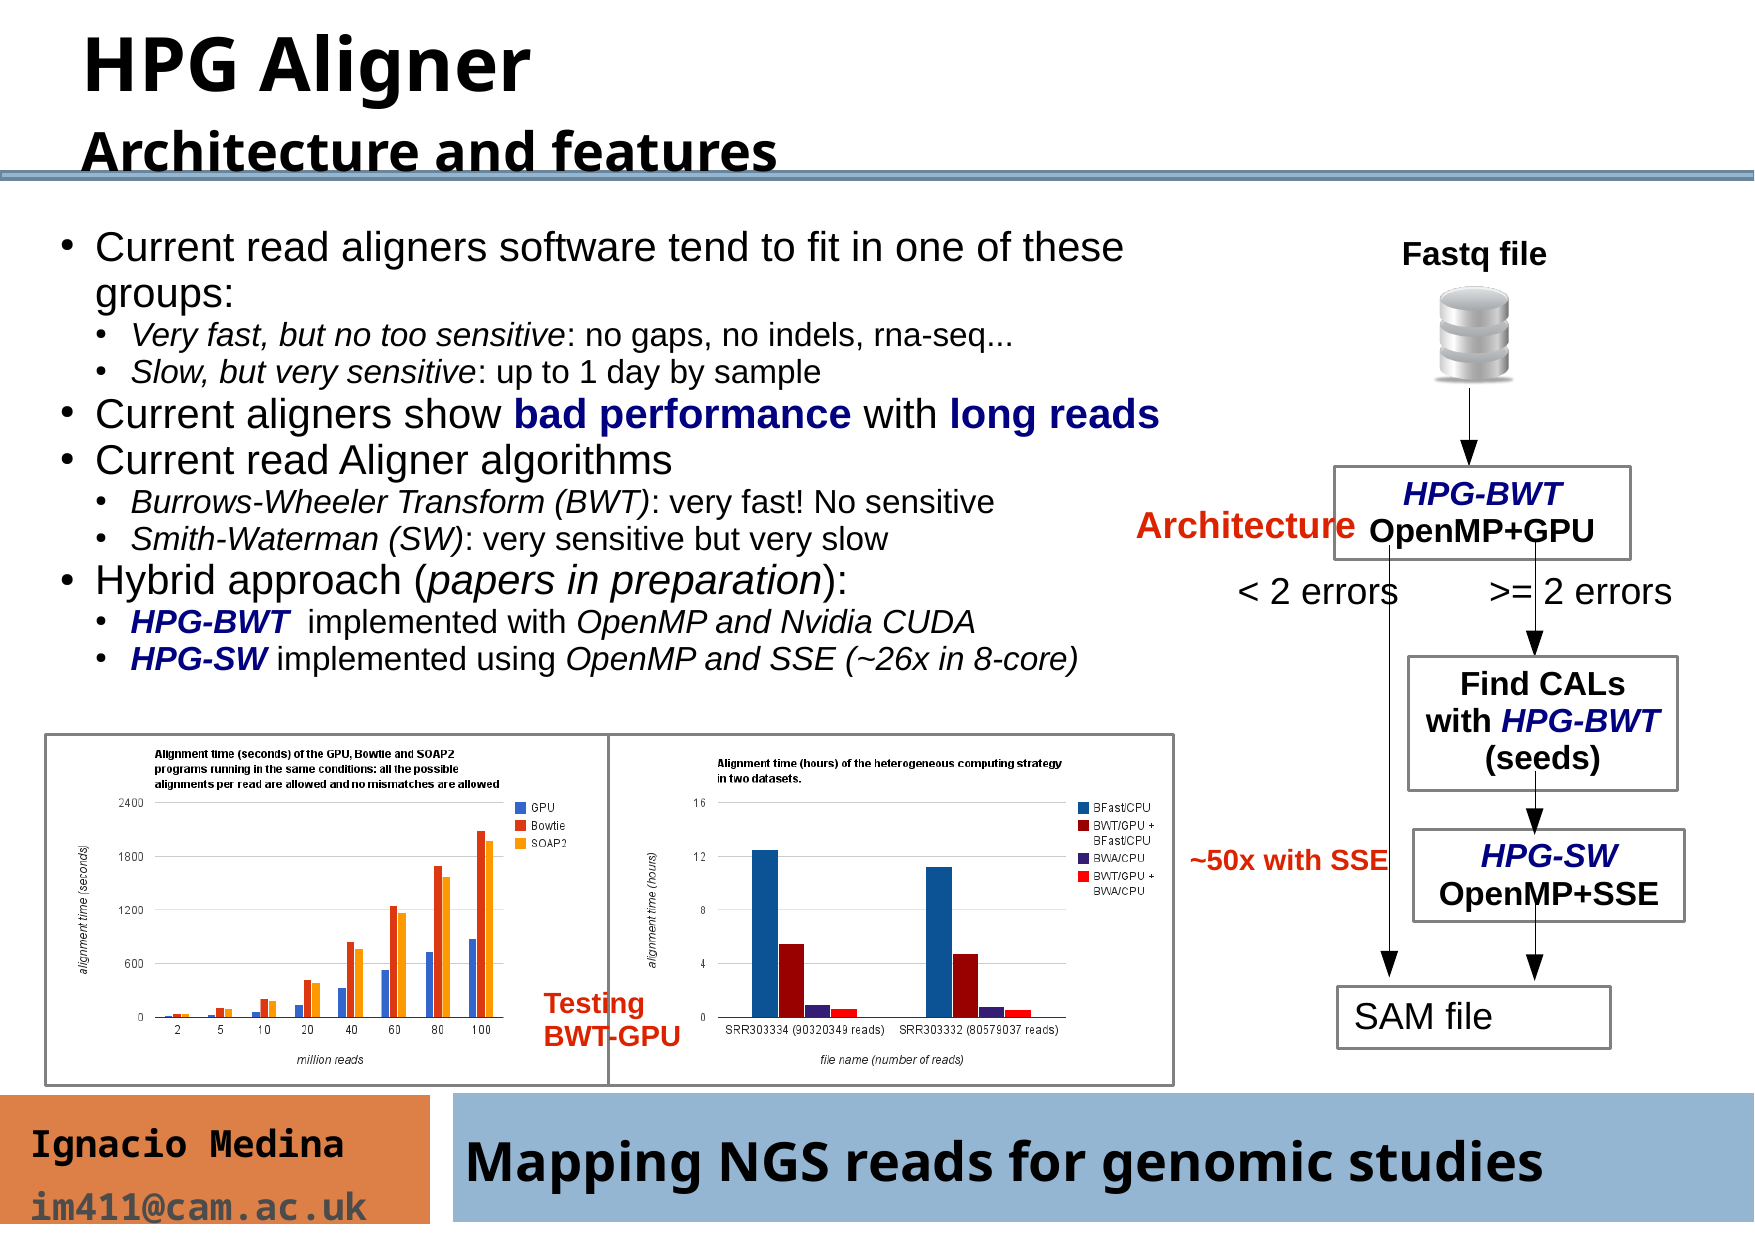

HPG Aligner
Architecture and features
Current read aligners software tend to fit in one of these groups:
Very fast, but no too sensitive: no gaps, no indels, rna-seq...
Slow, but very sensitive: up to 1 day by sample
Current aligners show bad performance with long reads
Current read Aligner algorithms
Burrows-Wheeler Transform (BWT): very fast! No sensitive
Smith-Waterman (SW): very sensitive but very slow
Hybrid approach (papers in preparation):
HPG-BWT implemented with OpenMP and Nvidia CUDA
HPG-SW implemented using OpenMP and SSE (~26x in 8-core)
Fastq file
HPG-BWT
OpenMP+GPU
Architecture
< 2 errors
>= 2 errors
Find CALs with HPG-BWT (seeds)
HPG-SW
OpenMP+SSE
~50x with SSE
Testing BWT-GPU
SAM file
Ignacio Medina
im411@cam.ac.uk
Mapping NGS reads for genomic studies